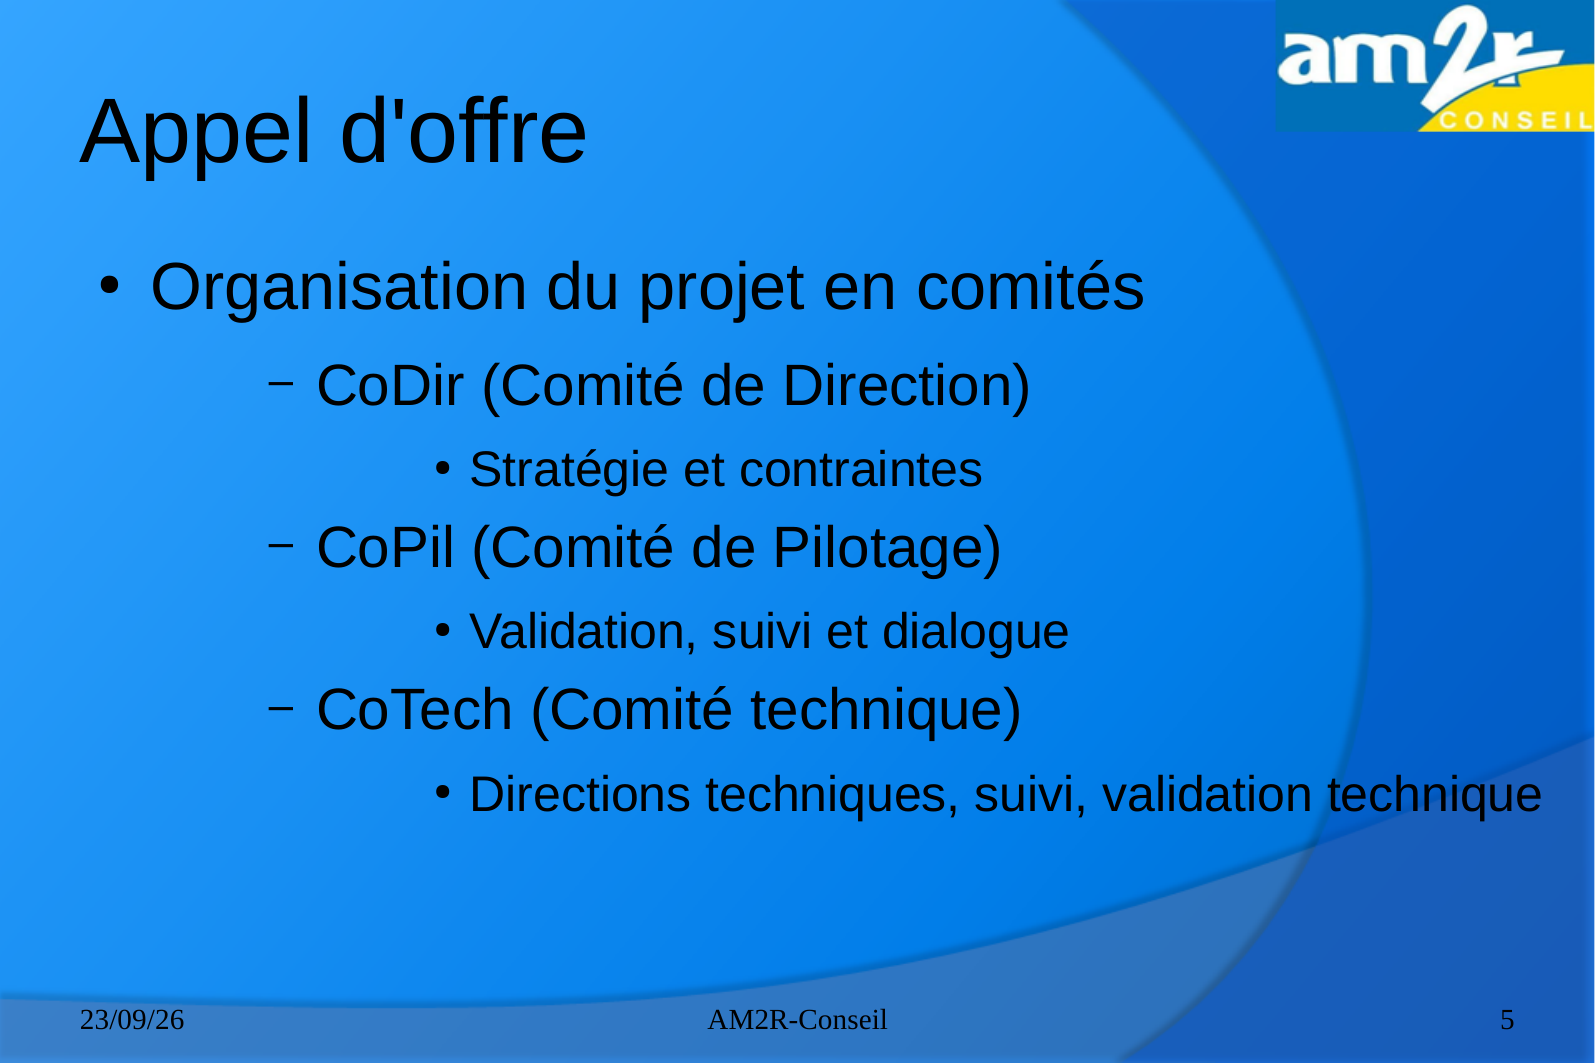

# Appel d'offre
Organisation du projet en comités
CoDir (Comité de Direction)
Stratégie et contraintes
CoPil (Comité de Pilotage)
Validation, suivi et dialogue
CoTech (Comité technique)
Directions techniques, suivi, validation technique
AM2R-Conseil
5